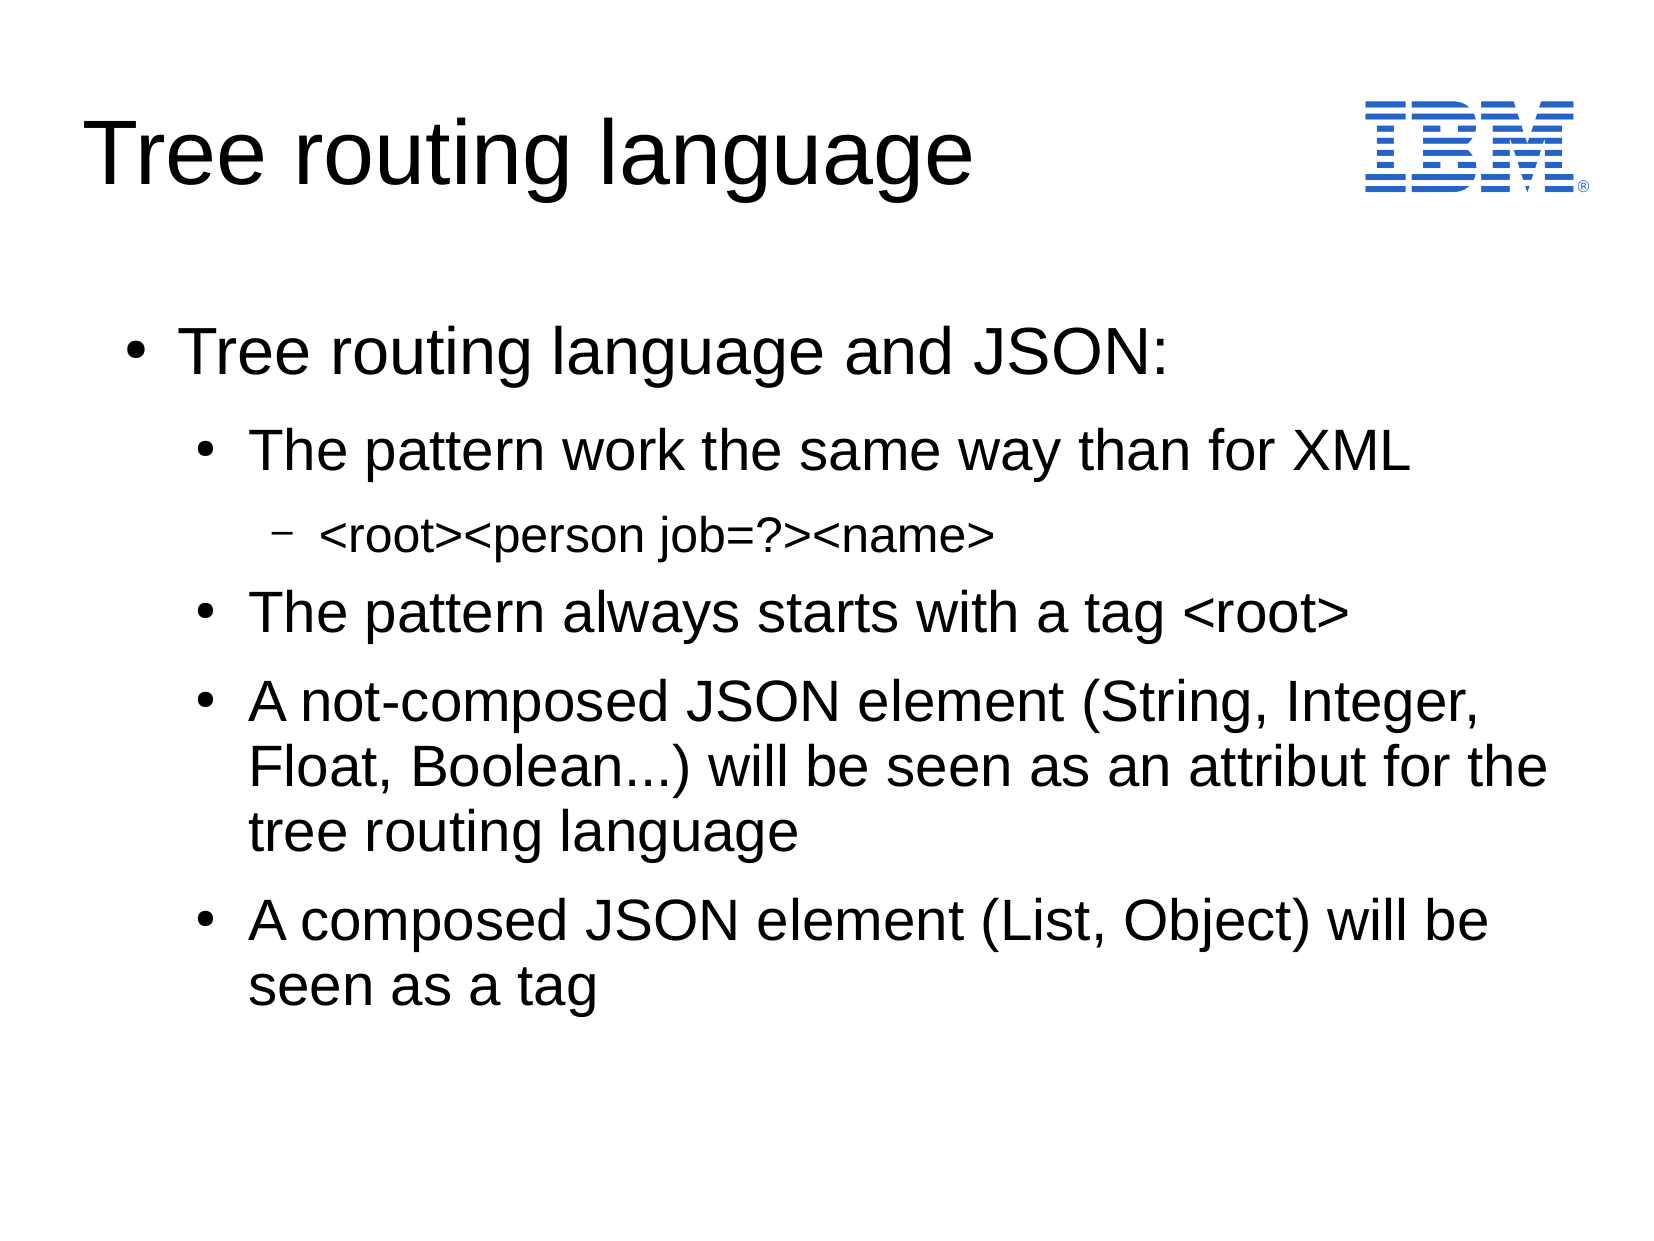

# Tree routing language
Tree routing language and JSON:
The pattern work the same way than for XML
<root><person job=?><name>
The pattern always starts with a tag <root>
A not-composed JSON element (String, Integer, Float, Boolean...) will be seen as an attribut for the tree routing language
A composed JSON element (List, Object) will be seen as a tag